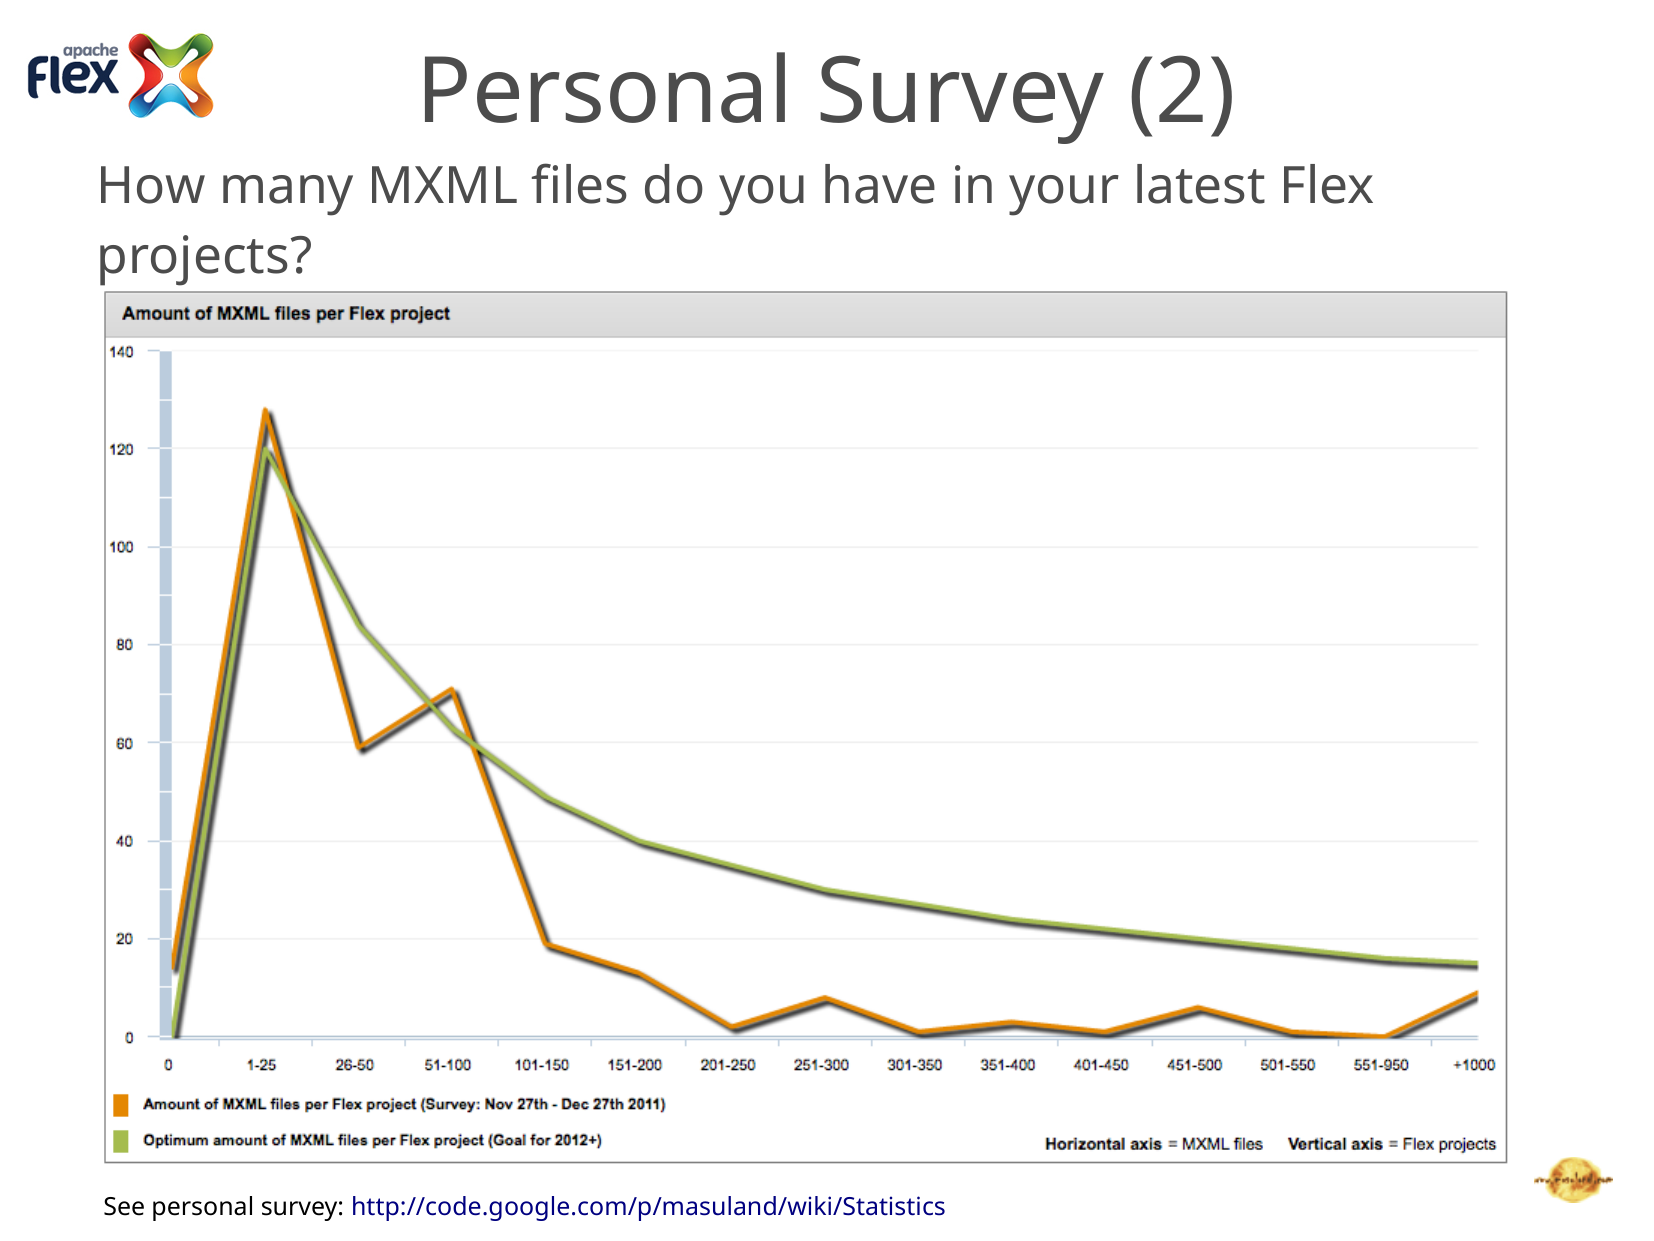

# Personal Survey (2)
How many MXML files do you have in your latest Flex projects?
See personal survey: http://code.google.com/p/masuland/wiki/Statistics